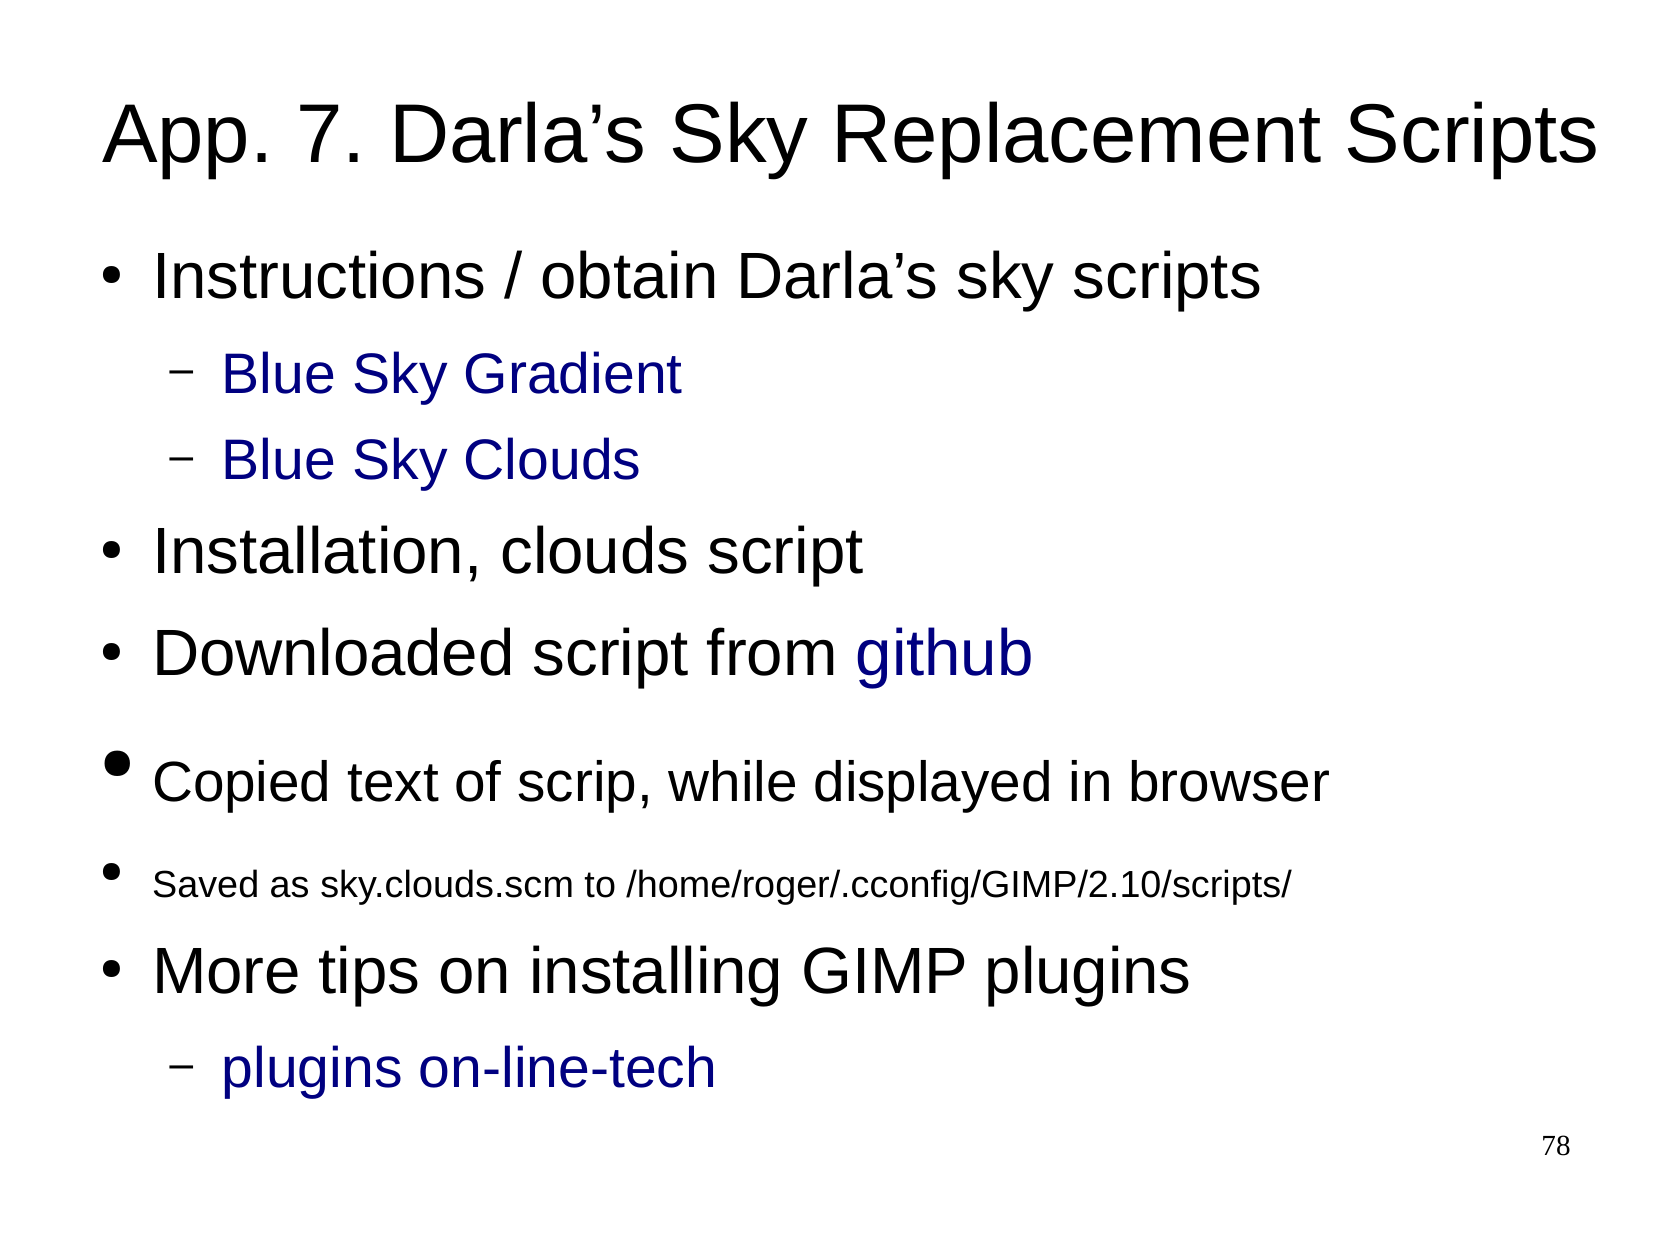

# App. 7. Darla’s Sky Replacement Scripts
Instructions / obtain Darla’s sky scripts
Blue Sky Gradient
Blue Sky Clouds
Installation, clouds script
Downloaded script from github
Copied text of scrip, while displayed in browser
Saved as sky.clouds.scm to /home/roger/.cconfig/GIMP/2.10/scripts/
More tips on installing GIMP plugins
plugins on-line-tech
78